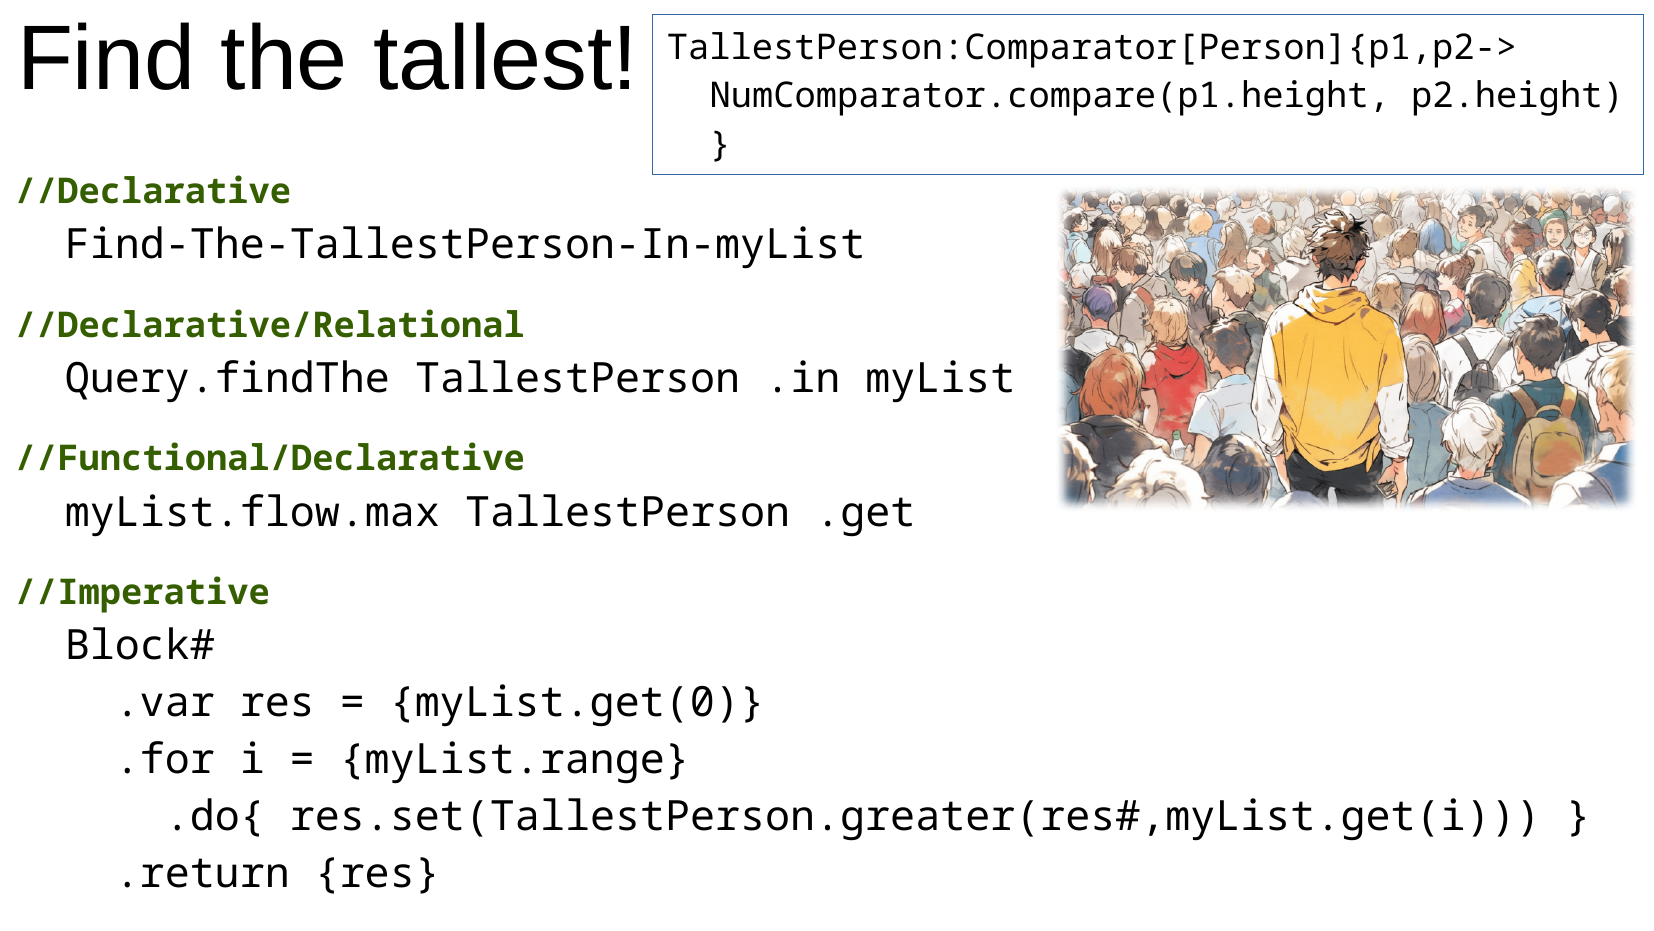

# Find the tallest!
TallestPerson:Comparator[Person]{p1,p2->
 NumComparator.compare(p1.height, p2.height)
 }
//Declarative
 Find-The-TallestPerson-In-myList
//Declarative/Relational
 Query.findThe TallestPerson .in myList
//Functional/Declarative
 myList.flow.max TallestPerson .get
//Imperative
 Block#
 .var res = {myList.get(0)}
 .for i = {myList.range}
 .do{ res.set(TallestPerson.greater(res#,myList.get(i))) }
 .return {res}